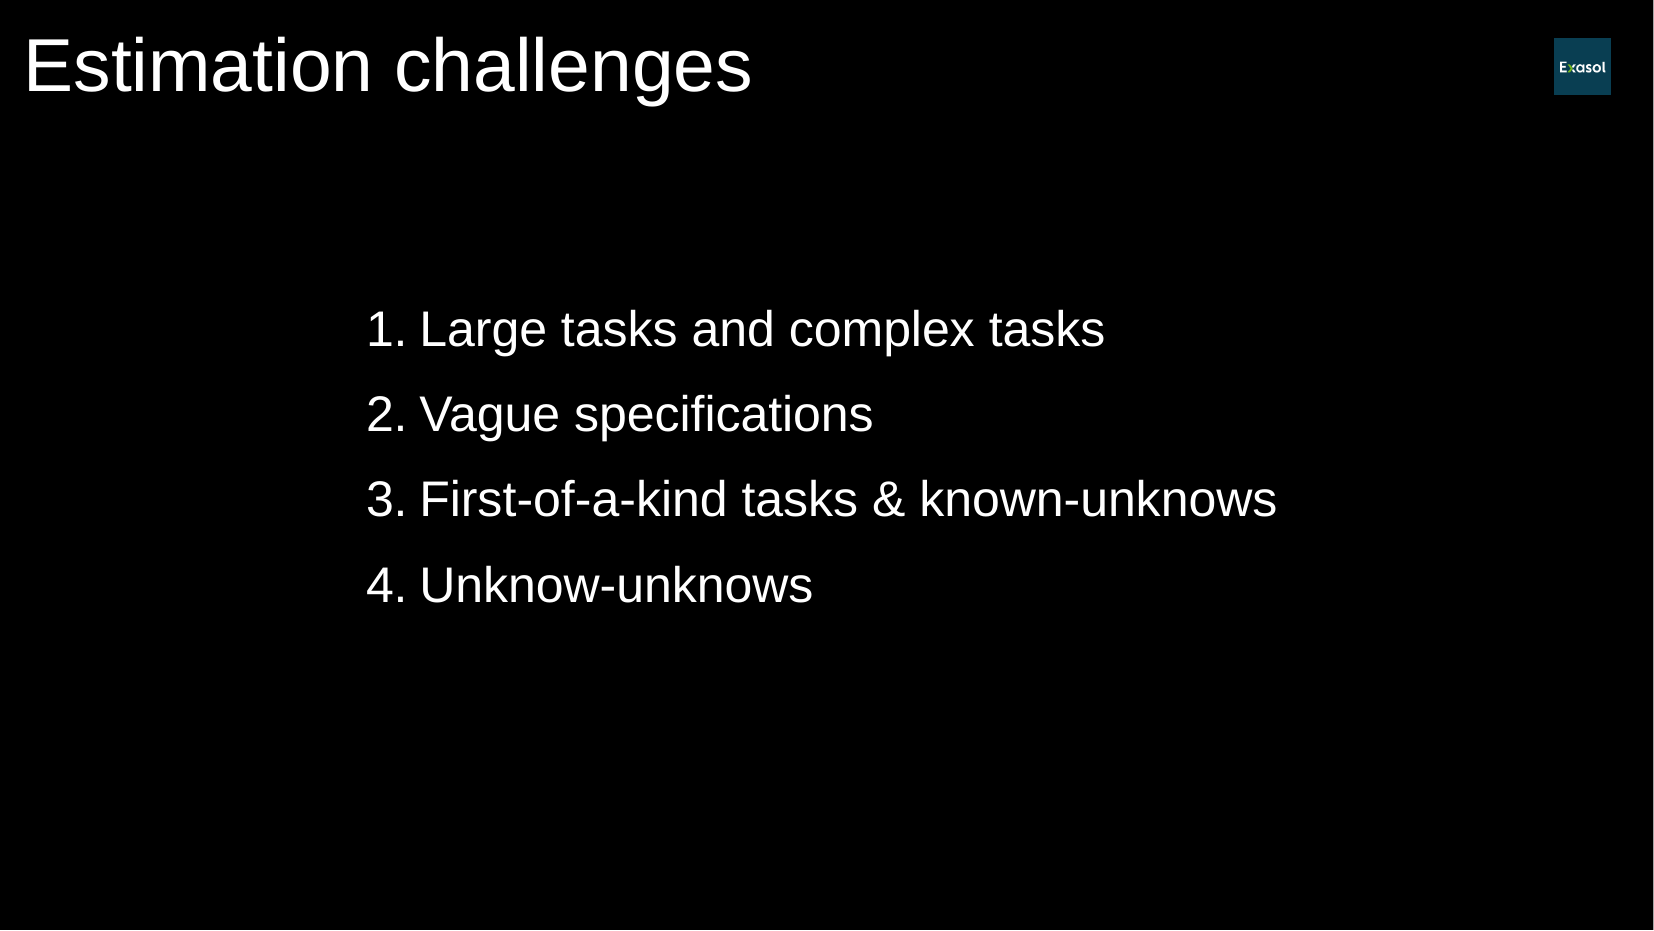

# Estimation challenges
Large tasks and complex tasks
Vague specifications
First-of-a-kind tasks & known-unknows
Unknow-unknows